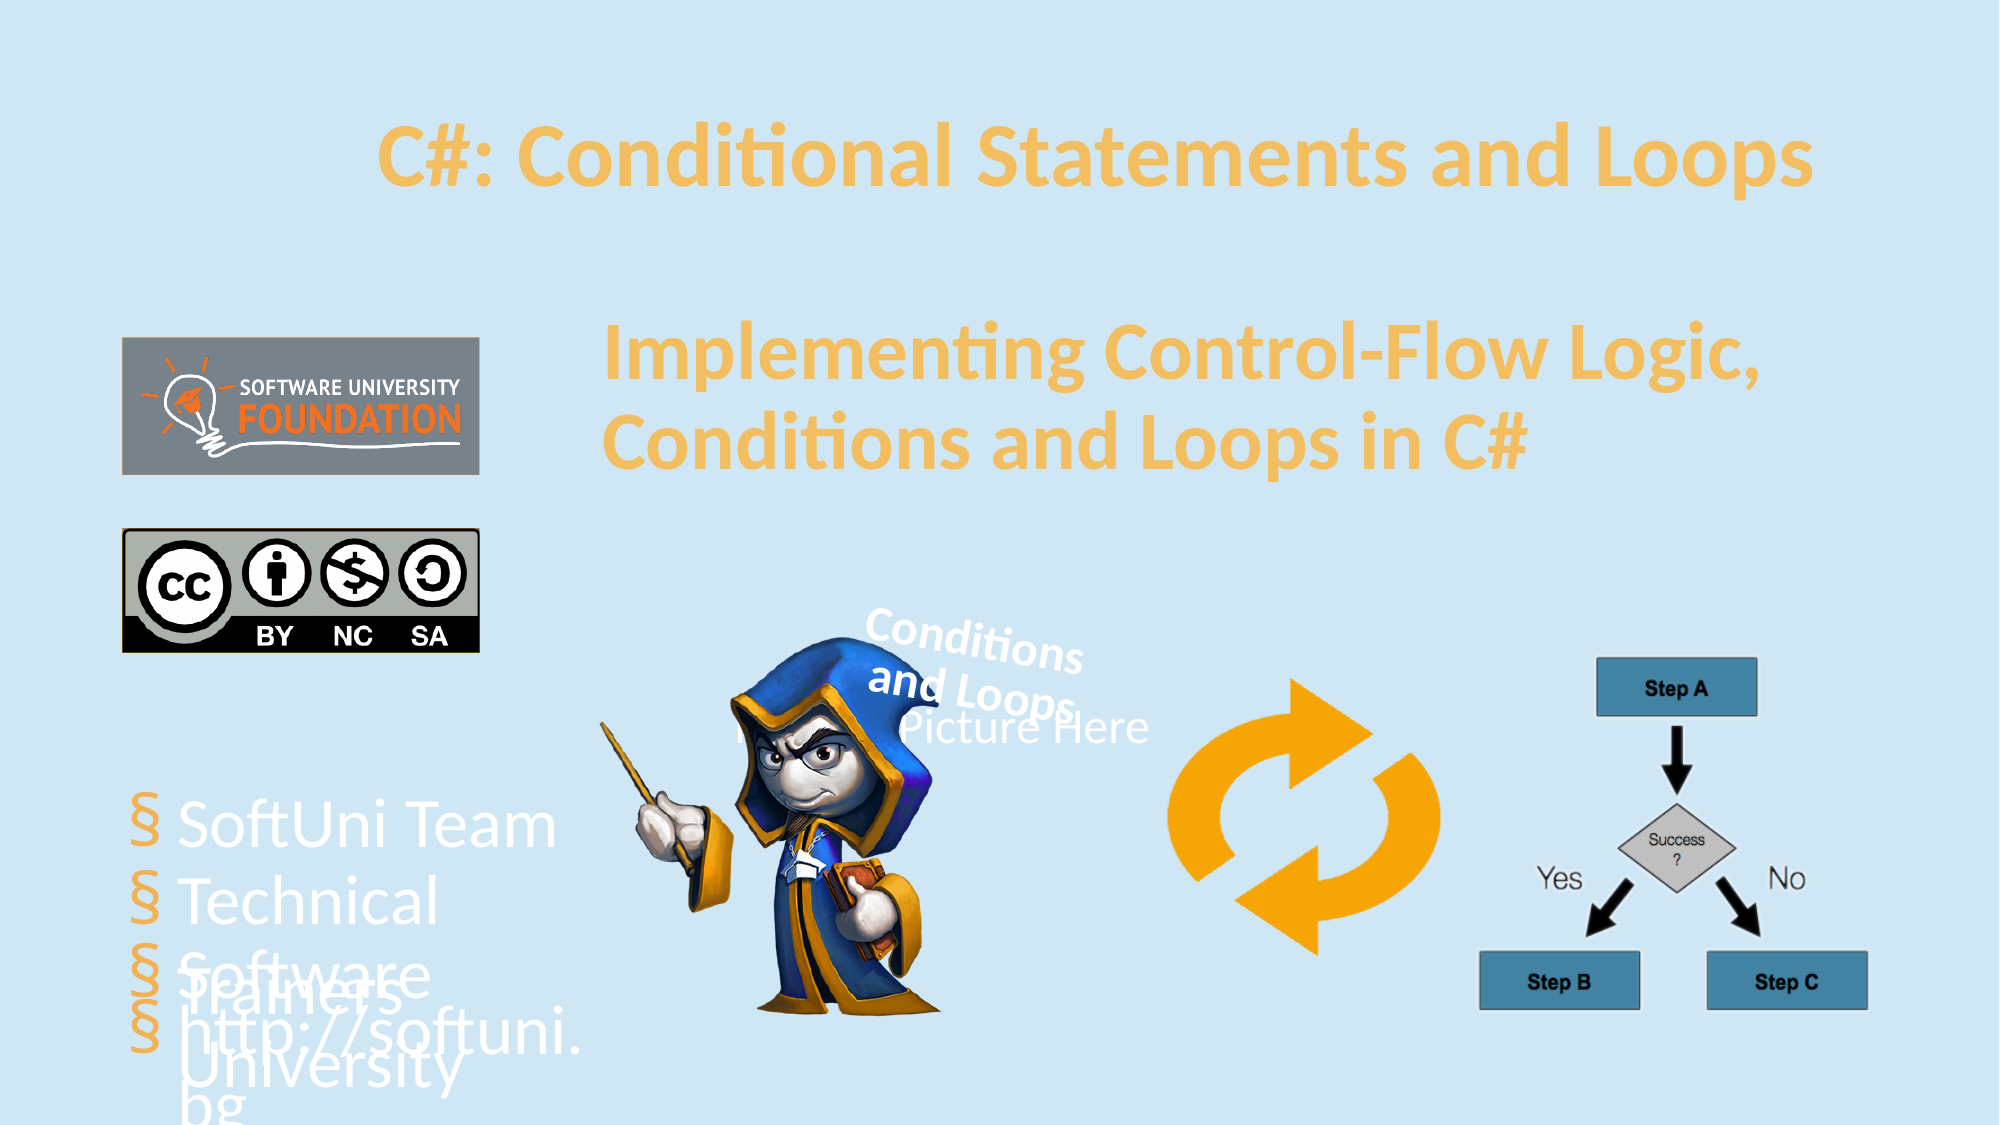

# C#: Conditional Statements and Loops
Implementing Control-Flow Logic, Conditions and Loops in C#
Conditions
 and Loops
SoftUni Team
Technical Trainers
Software University
http://softuni.bg